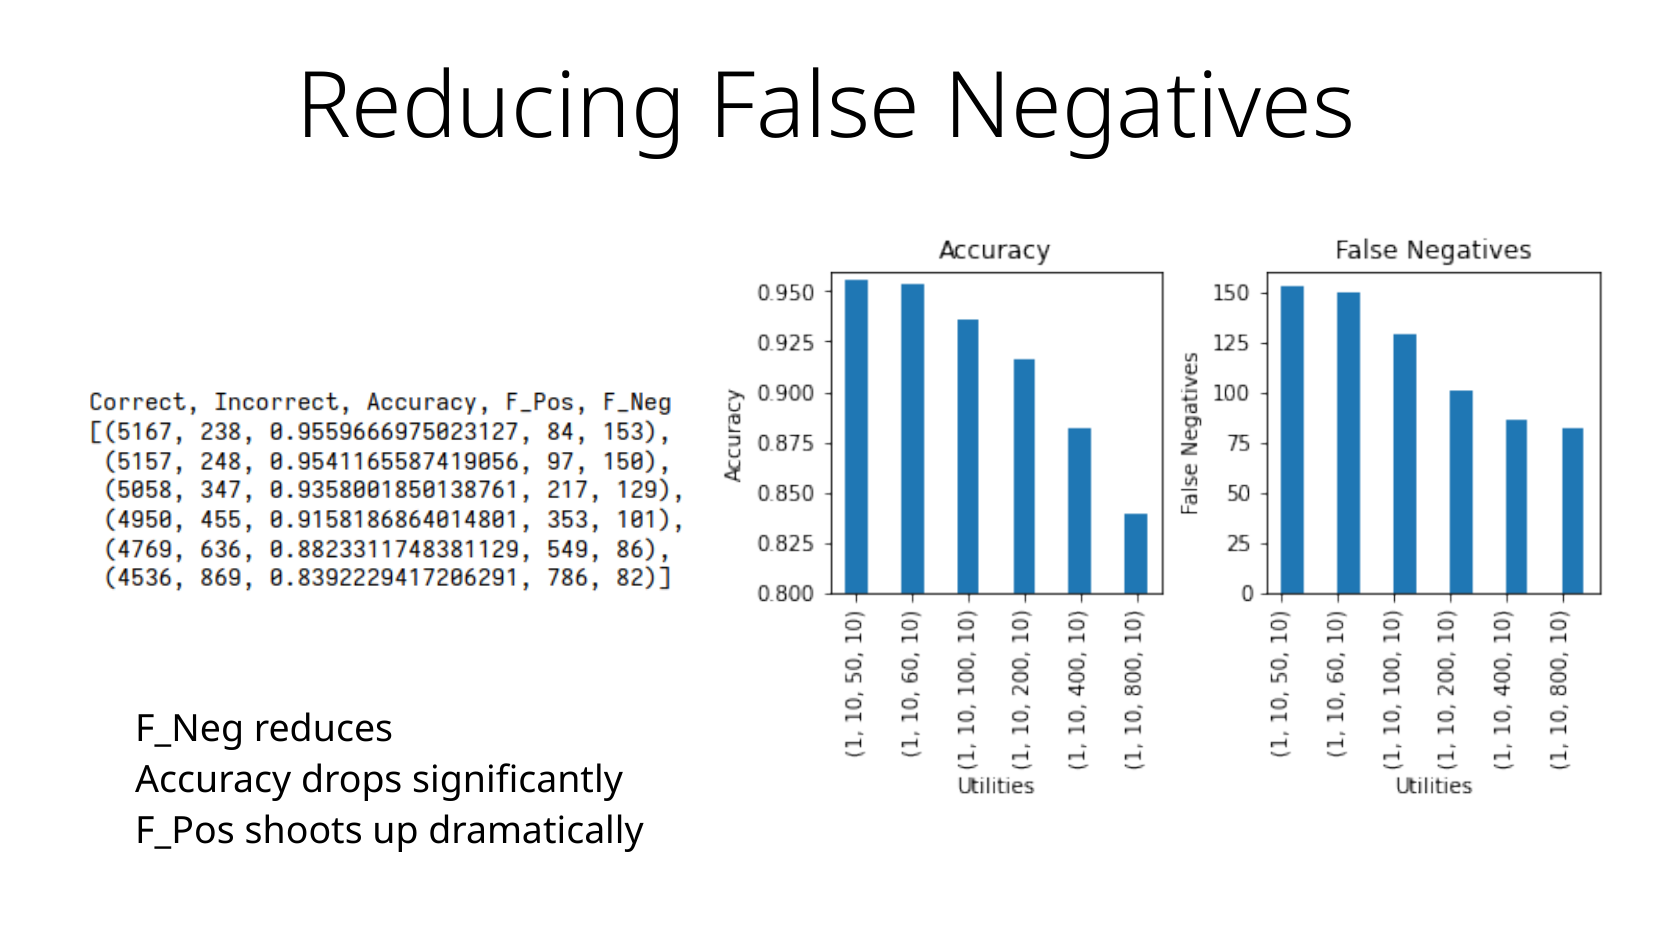

# Reducing False Negatives
F_Neg reduces
Accuracy drops significantly
F_Pos shoots up dramatically